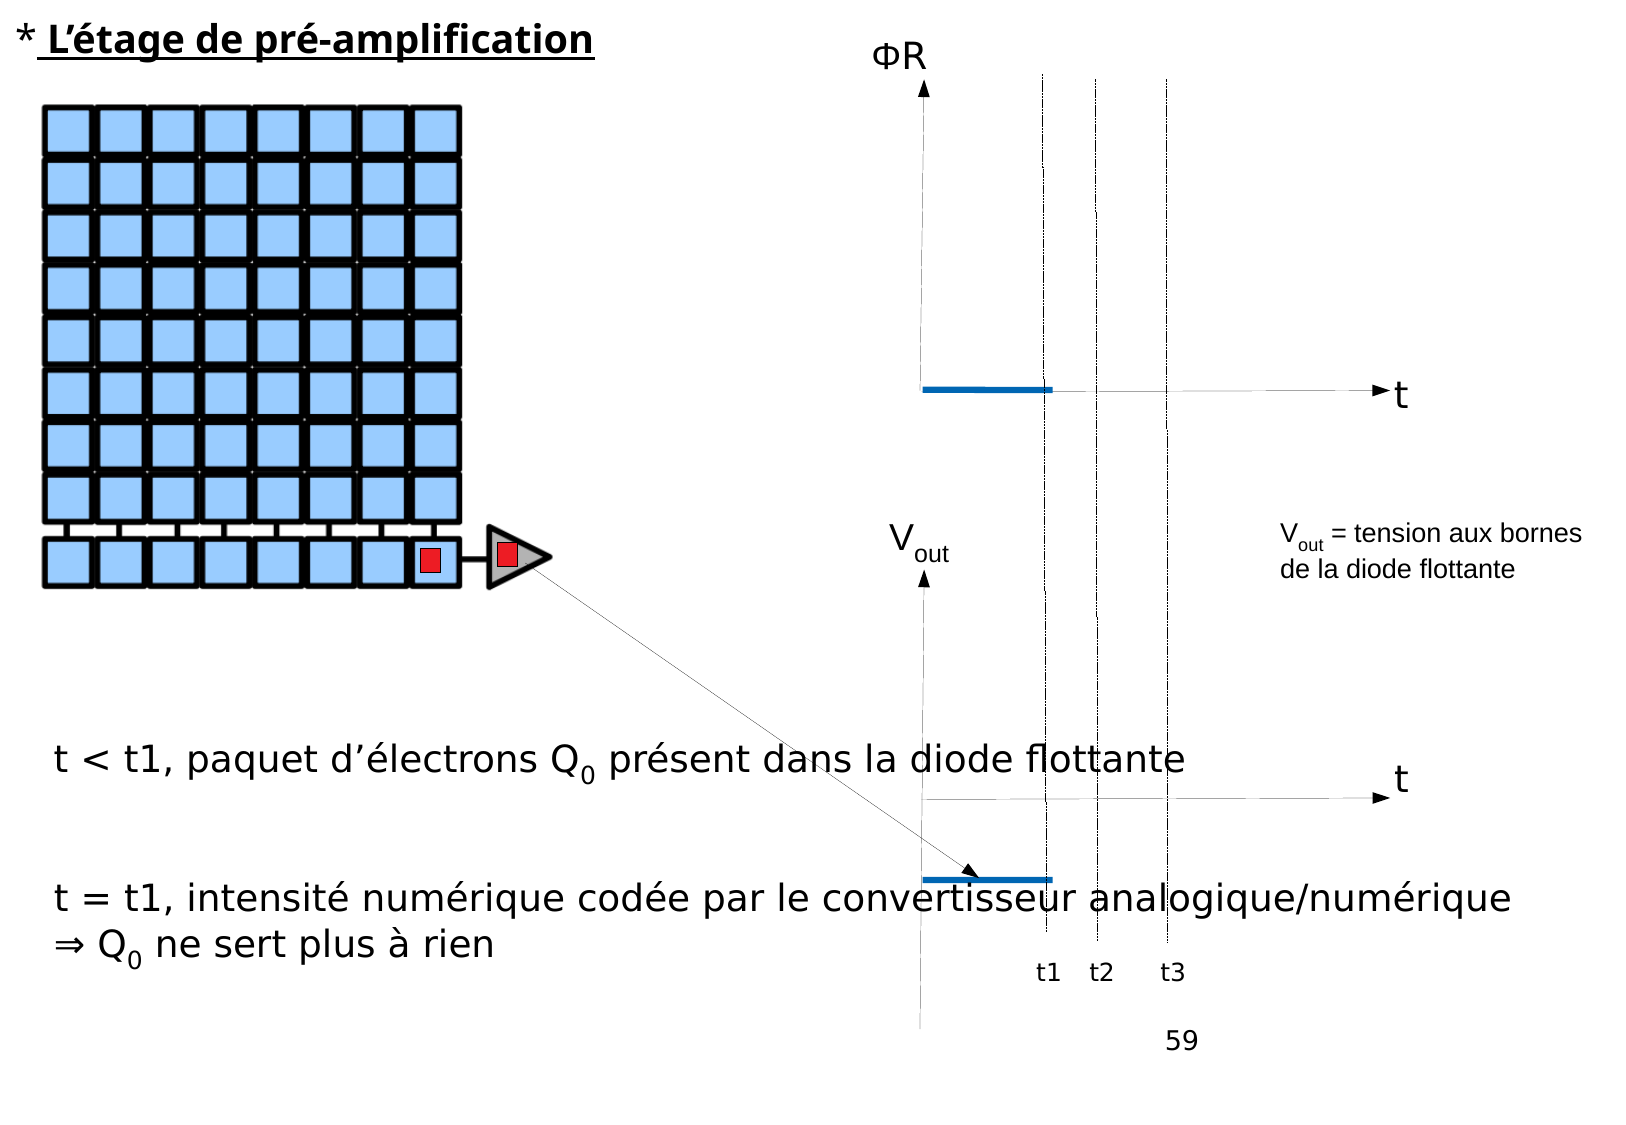

* L’étage de pré-amplification
ΦR
t
Vout
Vout = tension aux bornes
de la diode flottante
t < t1, paquet d’électrons Q0 présent dans la diode flottante
t
t = t1, intensité numérique codée par le convertisseur analogique/numérique
⇒ Q0 ne sert plus à rien
t1
t2
t3
23